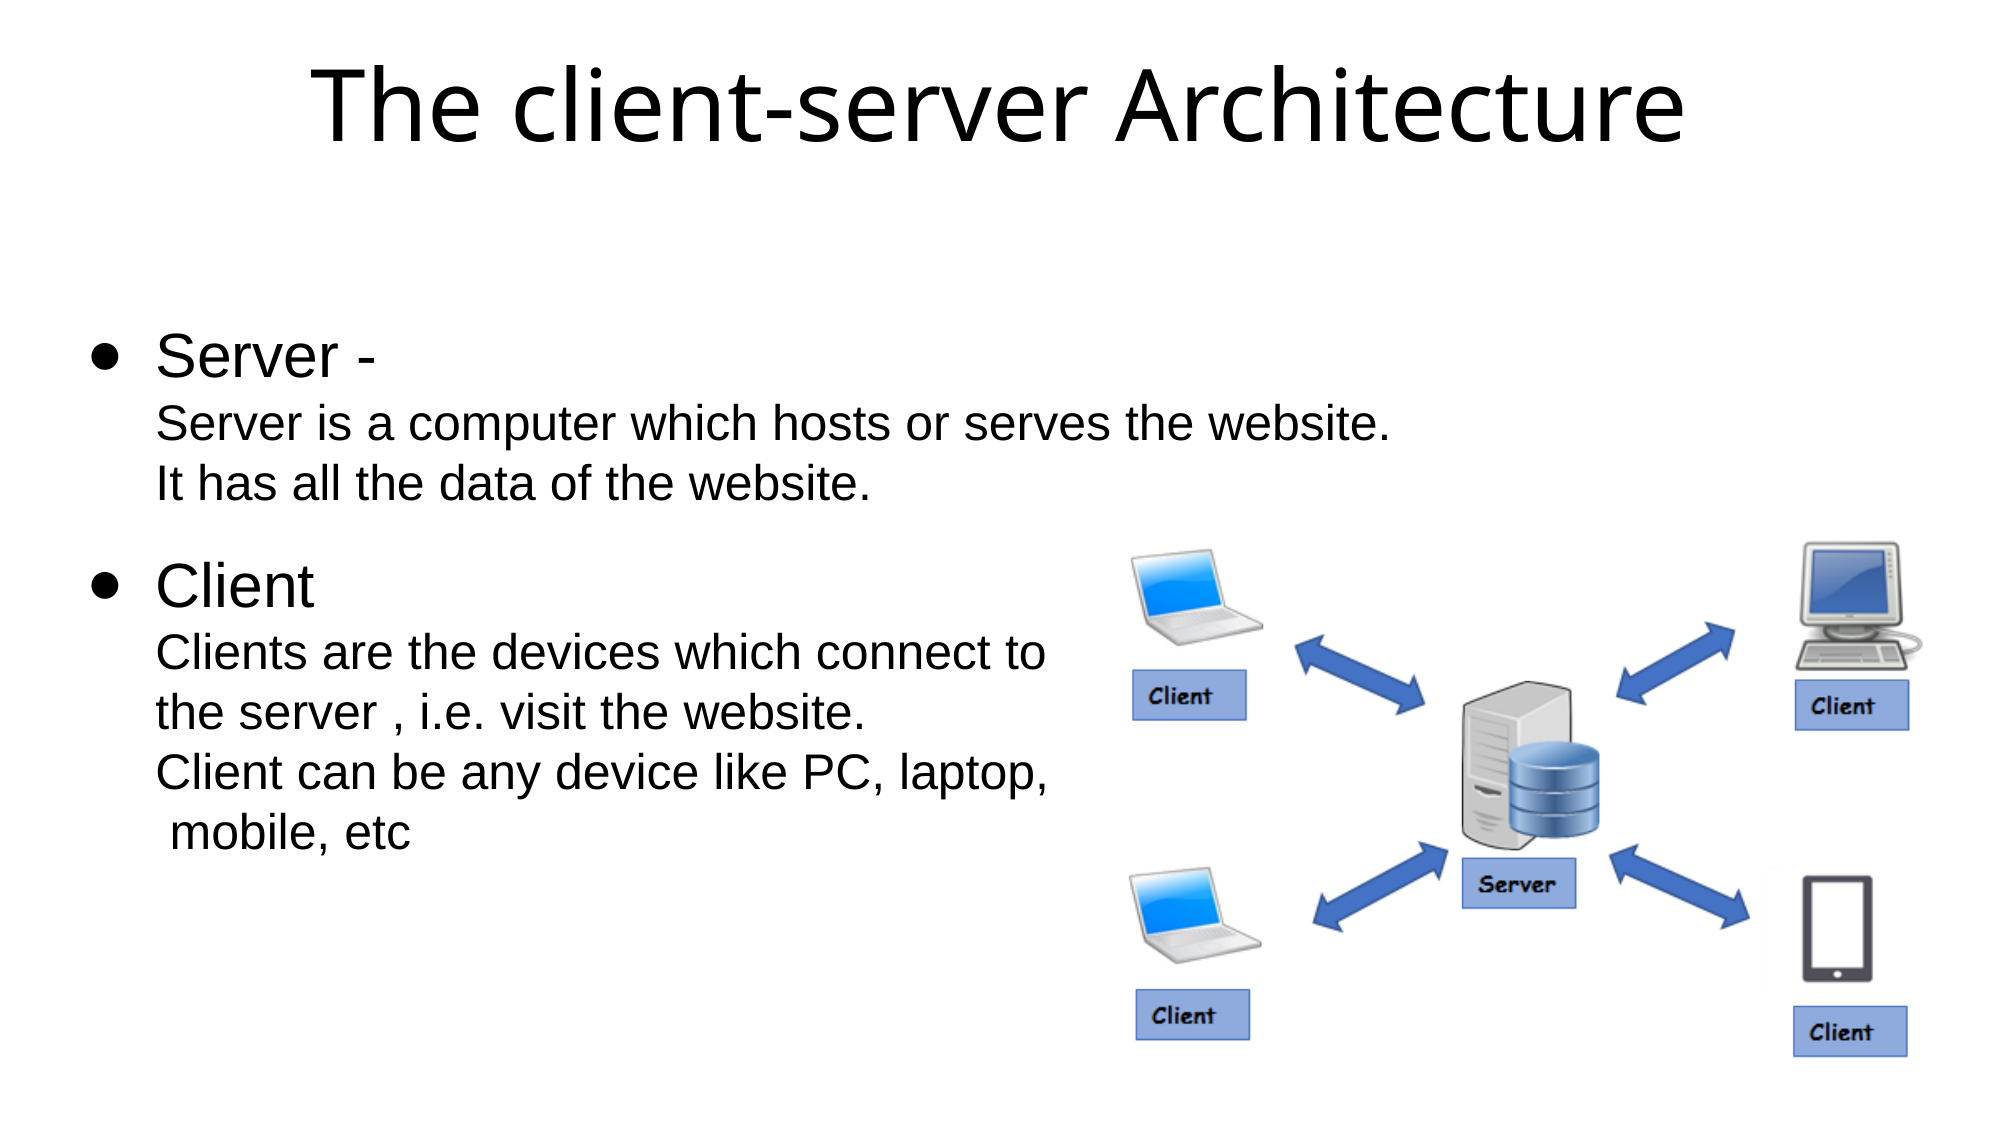

The client-server Architecture
Server -
Server is a computer which hosts or serves the website.
It has all the data of the website.
Client
Clients are the devices which connect to
the server , i.e. visit the website.
Client can be any device like PC, laptop,
 mobile, etc